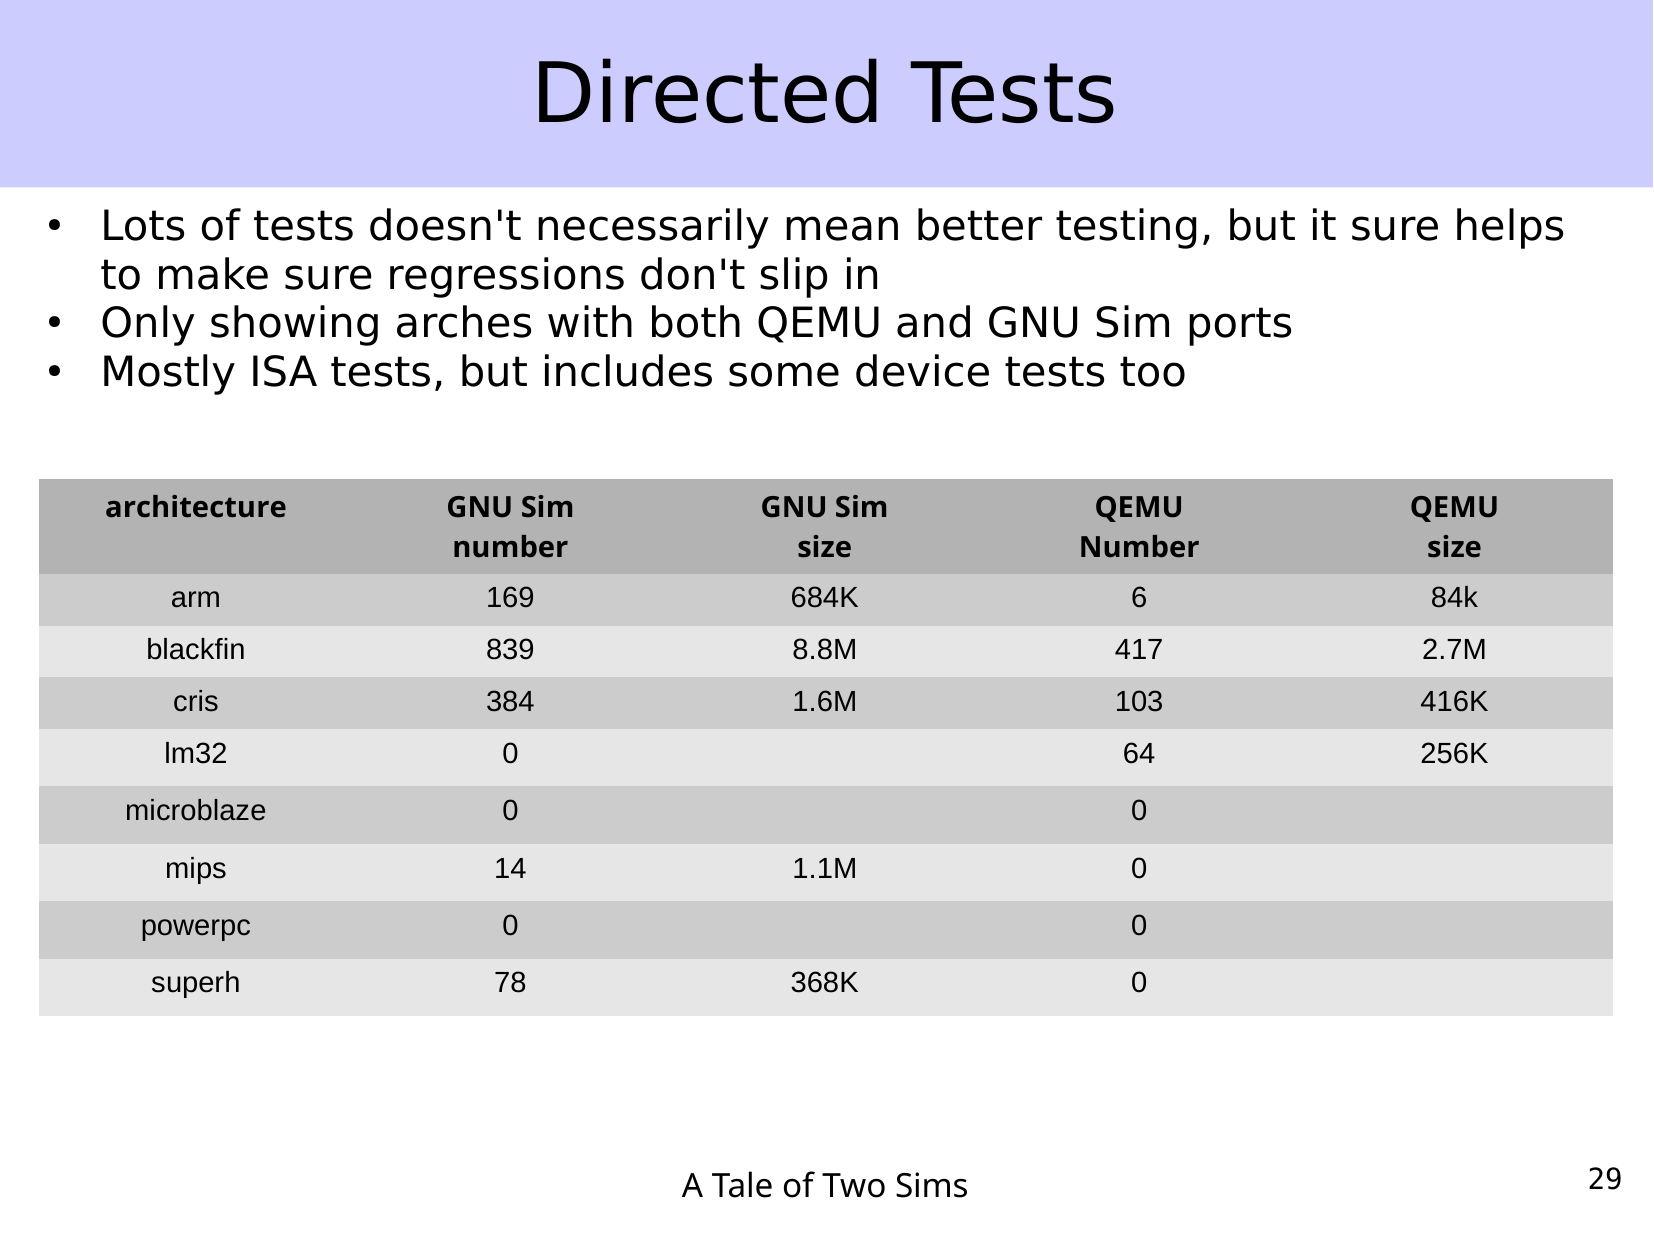

# Directed Tests
Lots of tests doesn't necessarily mean better testing, but it sure helps to make sure regressions don't slip in
Only showing arches with both QEMU and GNU Sim ports
Mostly ISA tests, but includes some device tests too
| architecture | GNU Sim number | GNU Sim size | QEMU Number | QEMU size |
| --- | --- | --- | --- | --- |
| arm | 169 | 684K | 6 | 84k |
| blackfin | 839 | 8.8M | 417 | 2.7M |
| cris | 384 | 1.6M | 103 | 416K |
| lm32 | 0 | | 64 | 256K |
| microblaze | 0 | | 0 | |
| mips | 14 | 1.1M | 0 | |
| powerpc | 0 | | 0 | |
| superh | 78 | 368K | 0 | |
29